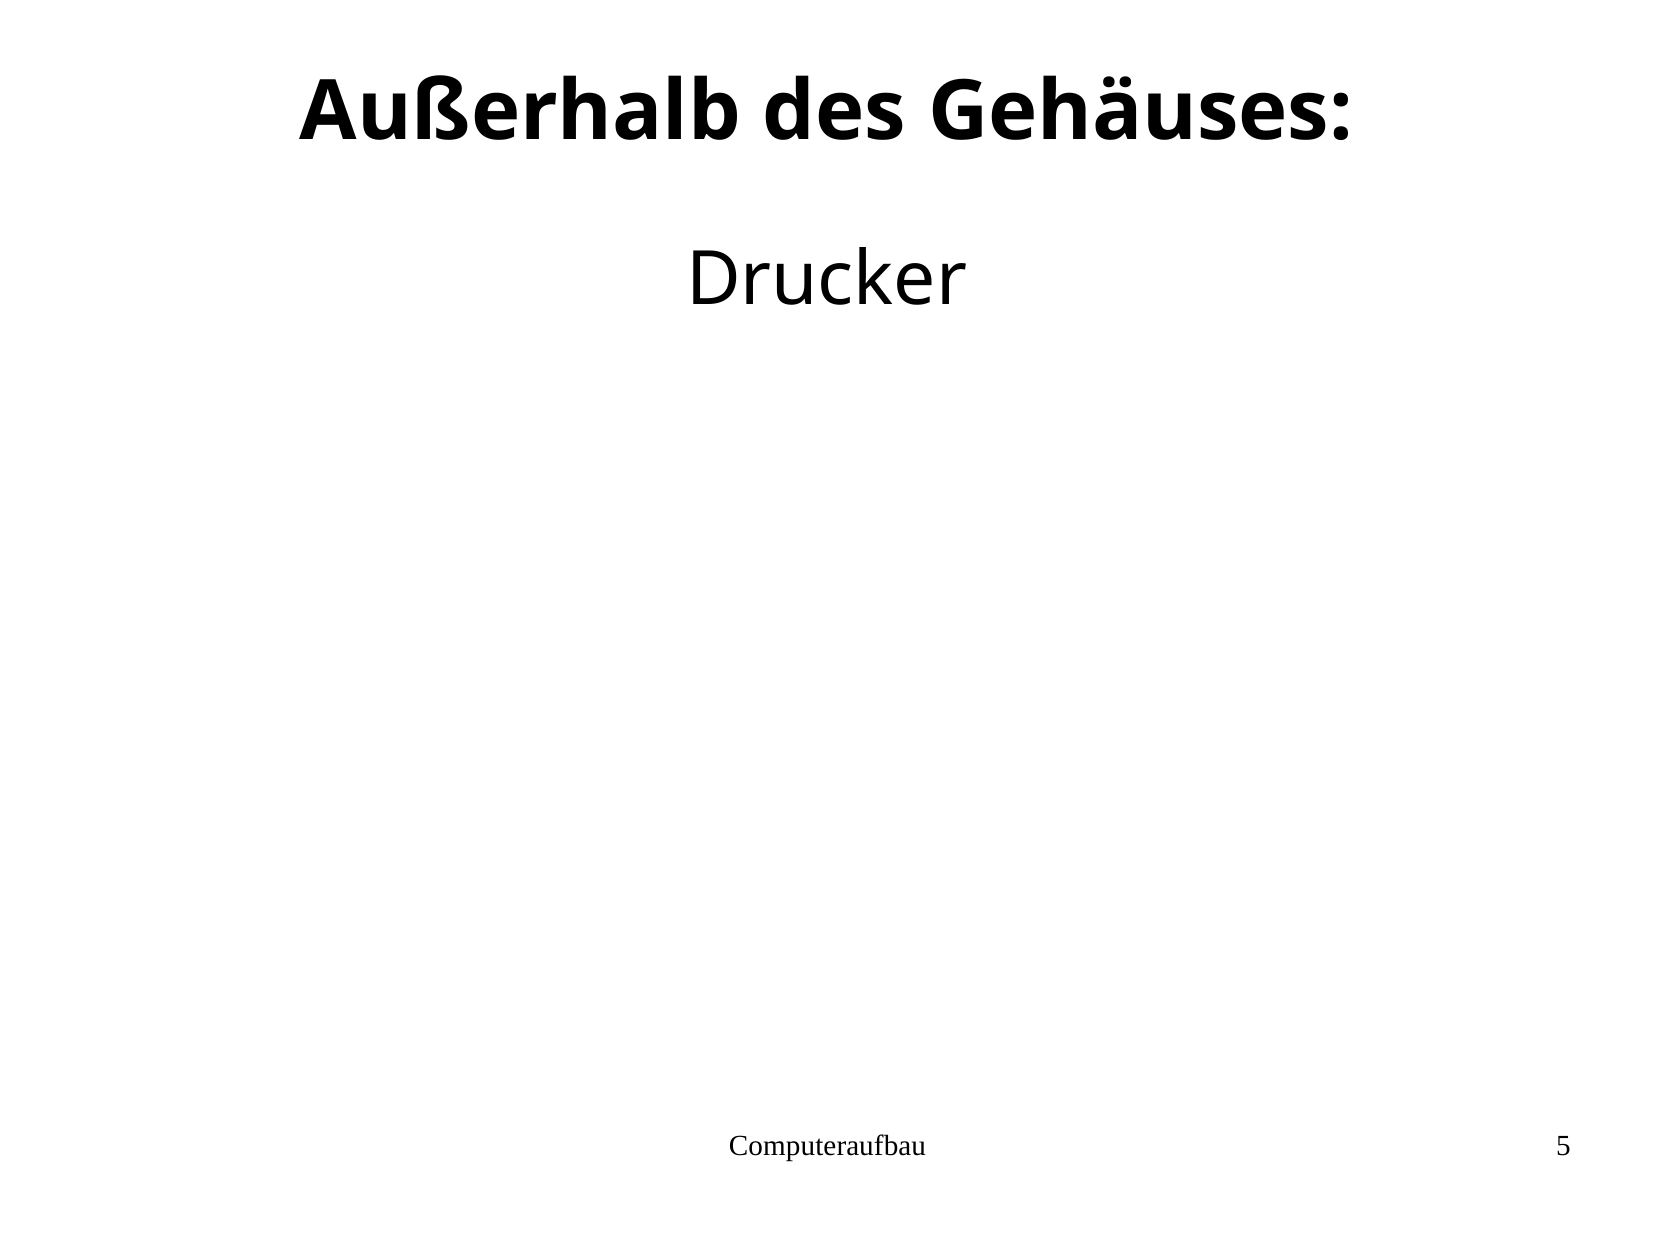

# Außerhalb des Gehäuses:
Drucker
Computeraufbau
5